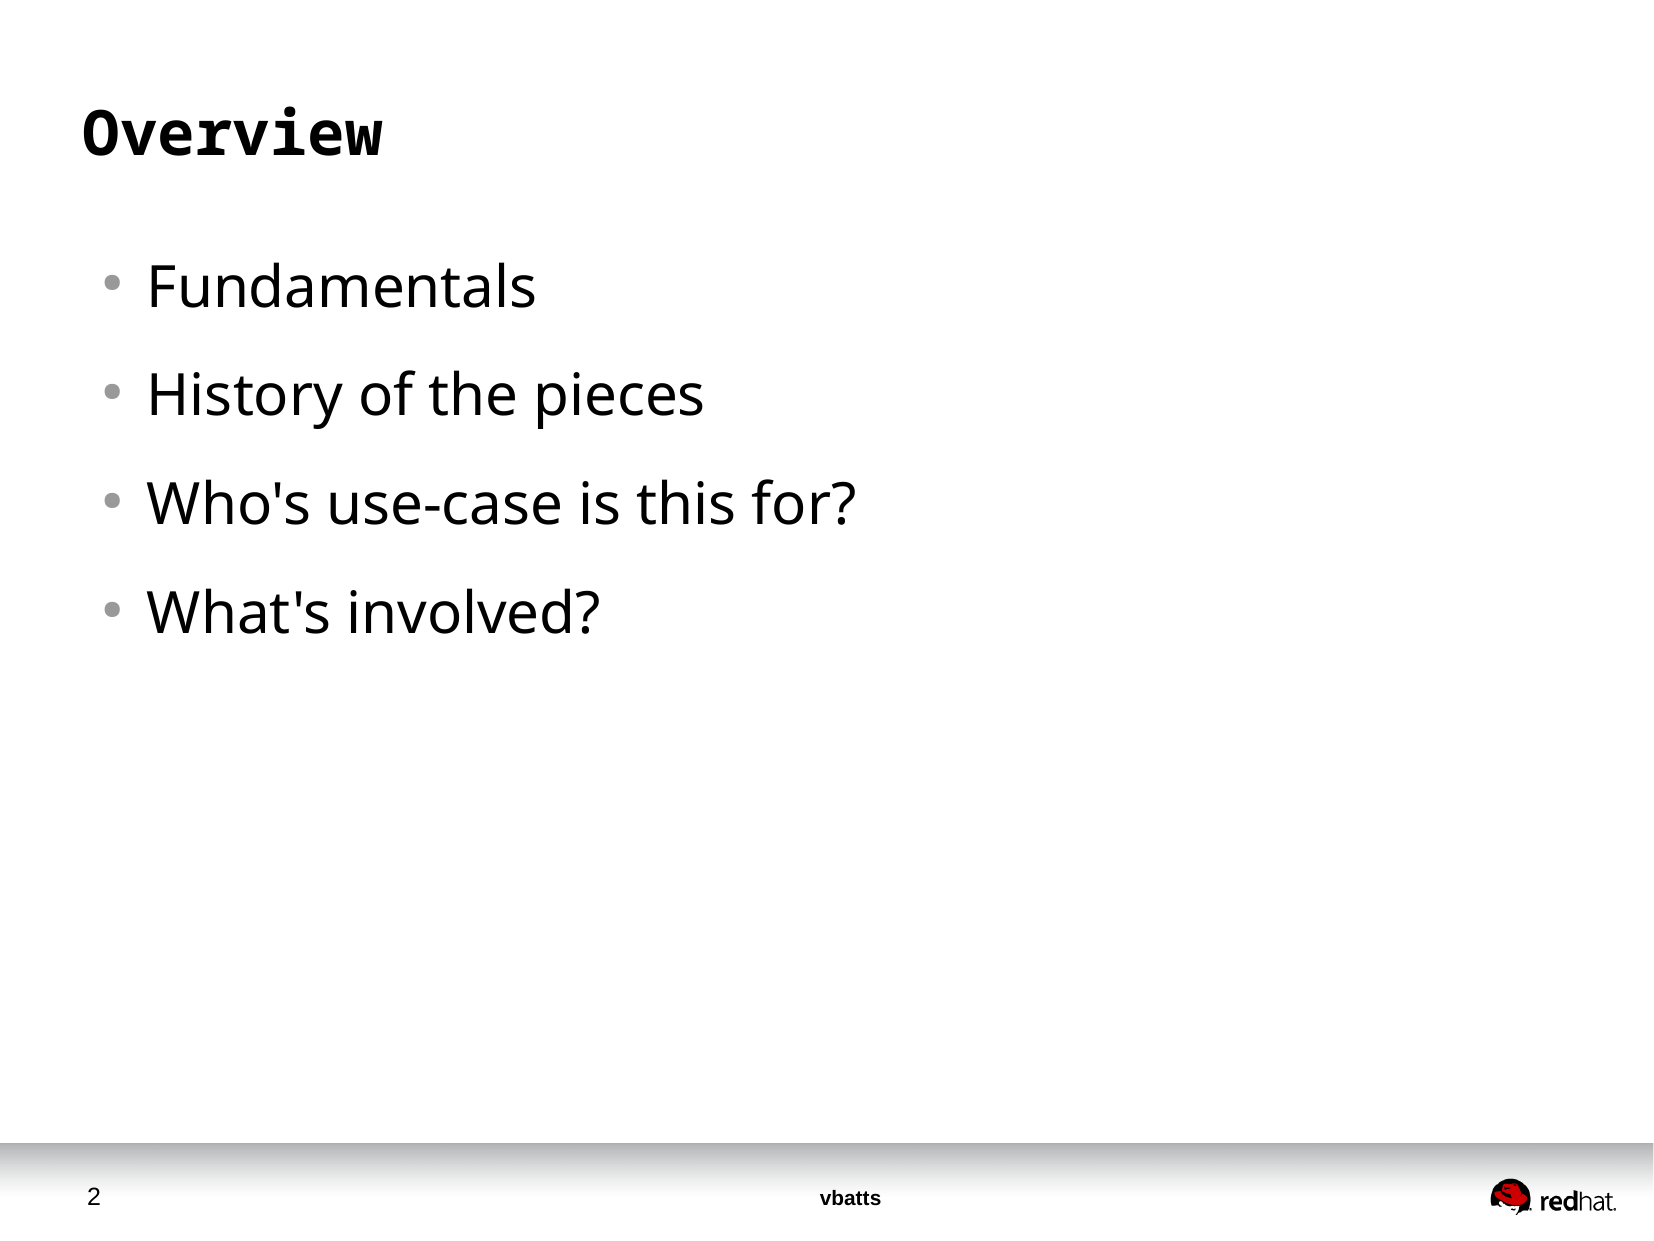

# Overview
Fundamentals
History of the pieces
Who's use-case is this for?
What's involved?